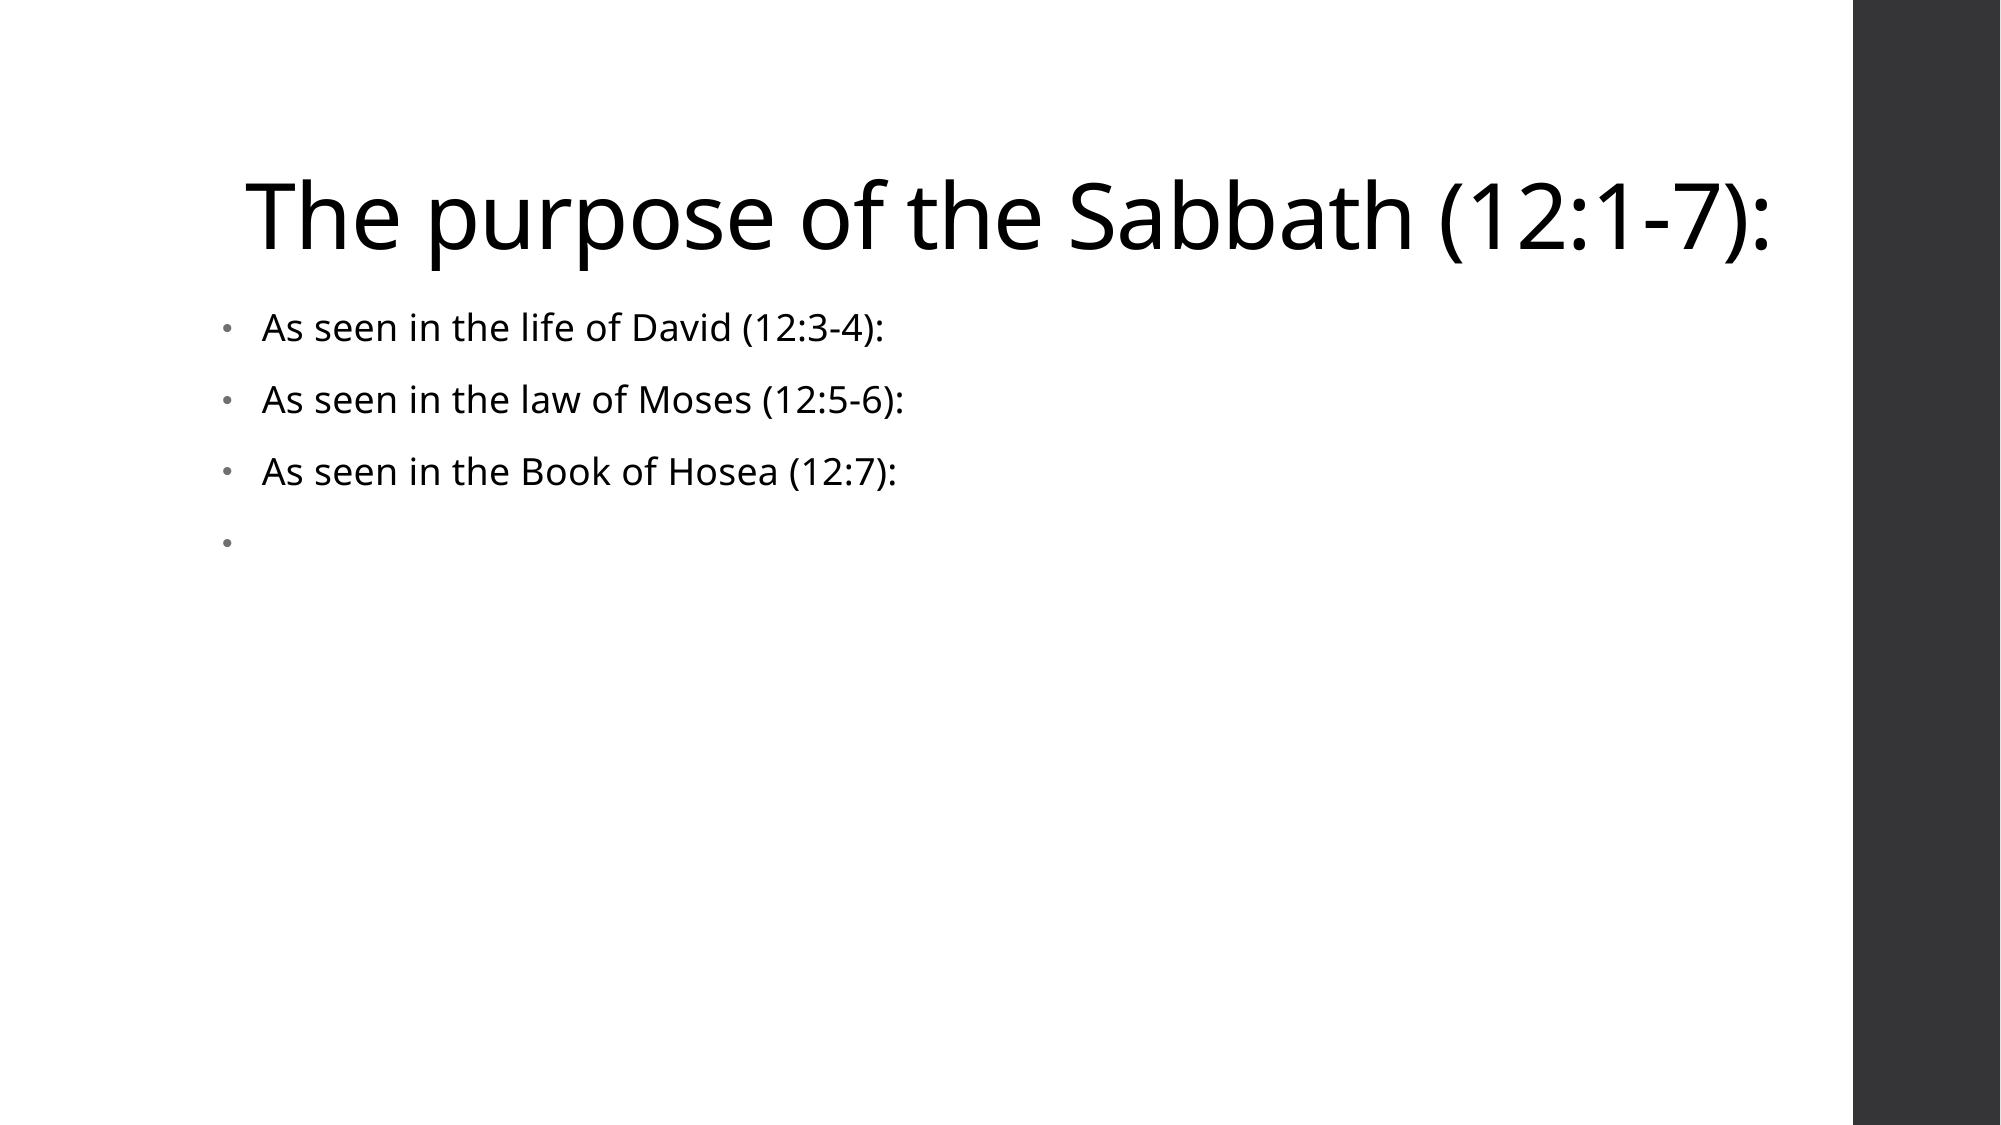

# The purpose of the Sabbath (12:1-7):
 As seen in the life of David (12:3-4):
 As seen in the law of Moses (12:5-6):
 As seen in the Book of Hosea (12:7):